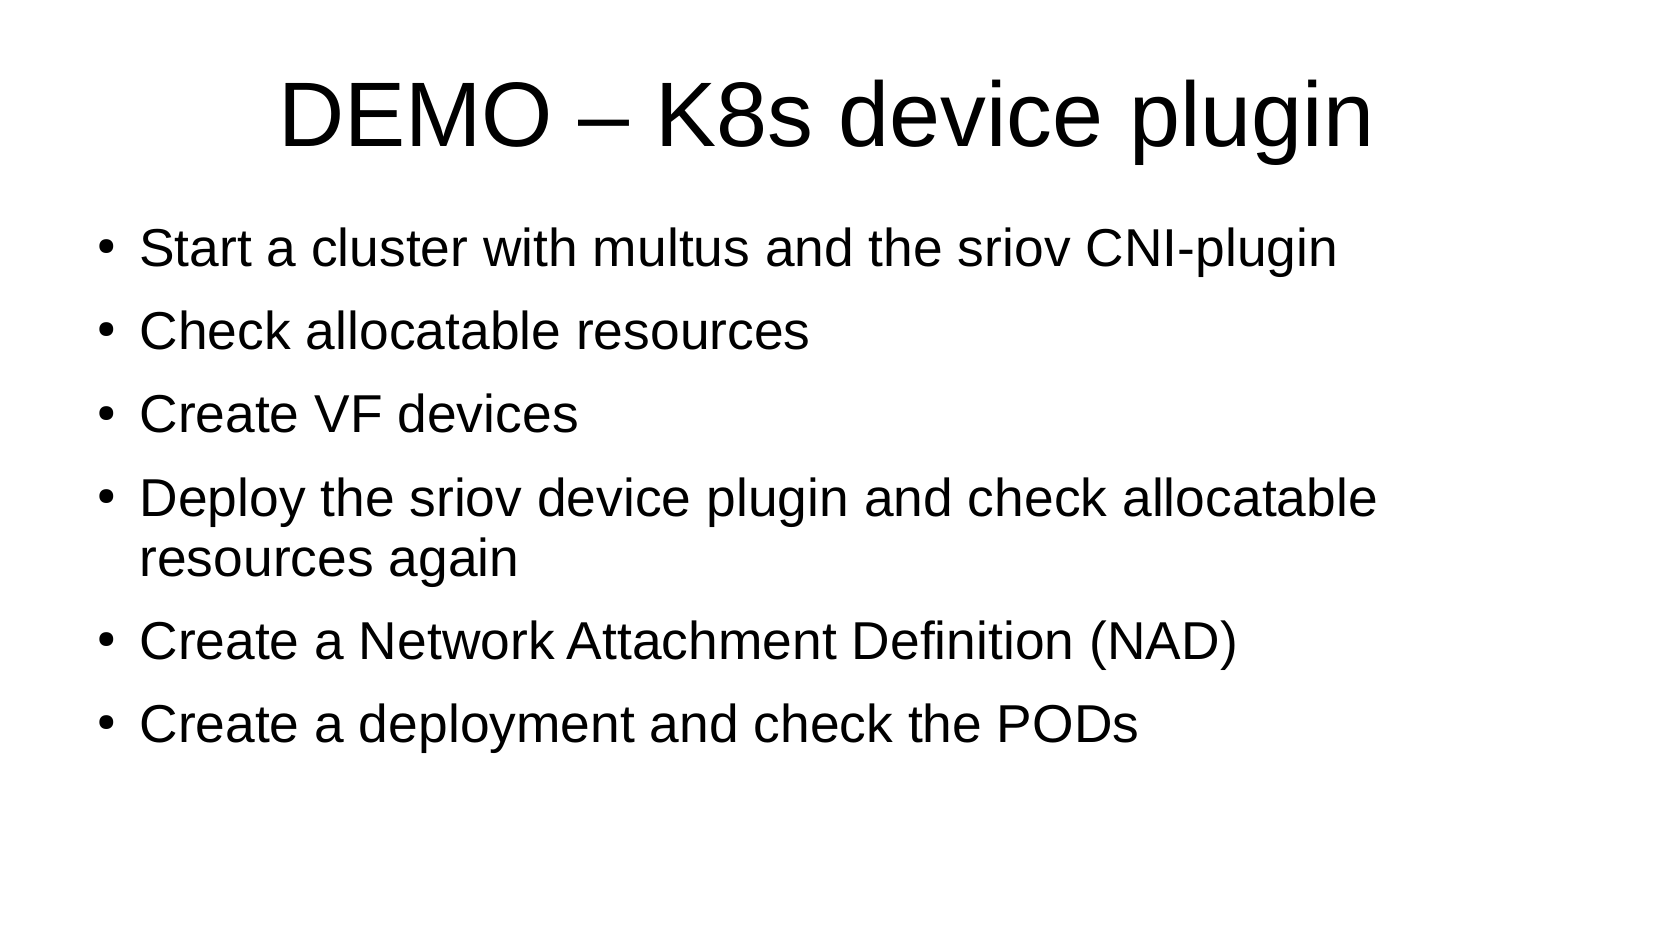

# DEMO – K8s device plugin
Start a cluster with multus and the sriov CNI-plugin
Check allocatable resources
Create VF devices
Deploy the sriov device plugin and check allocatable resources again
Create a Network Attachment Definition (NAD)
Create a deployment and check the PODs